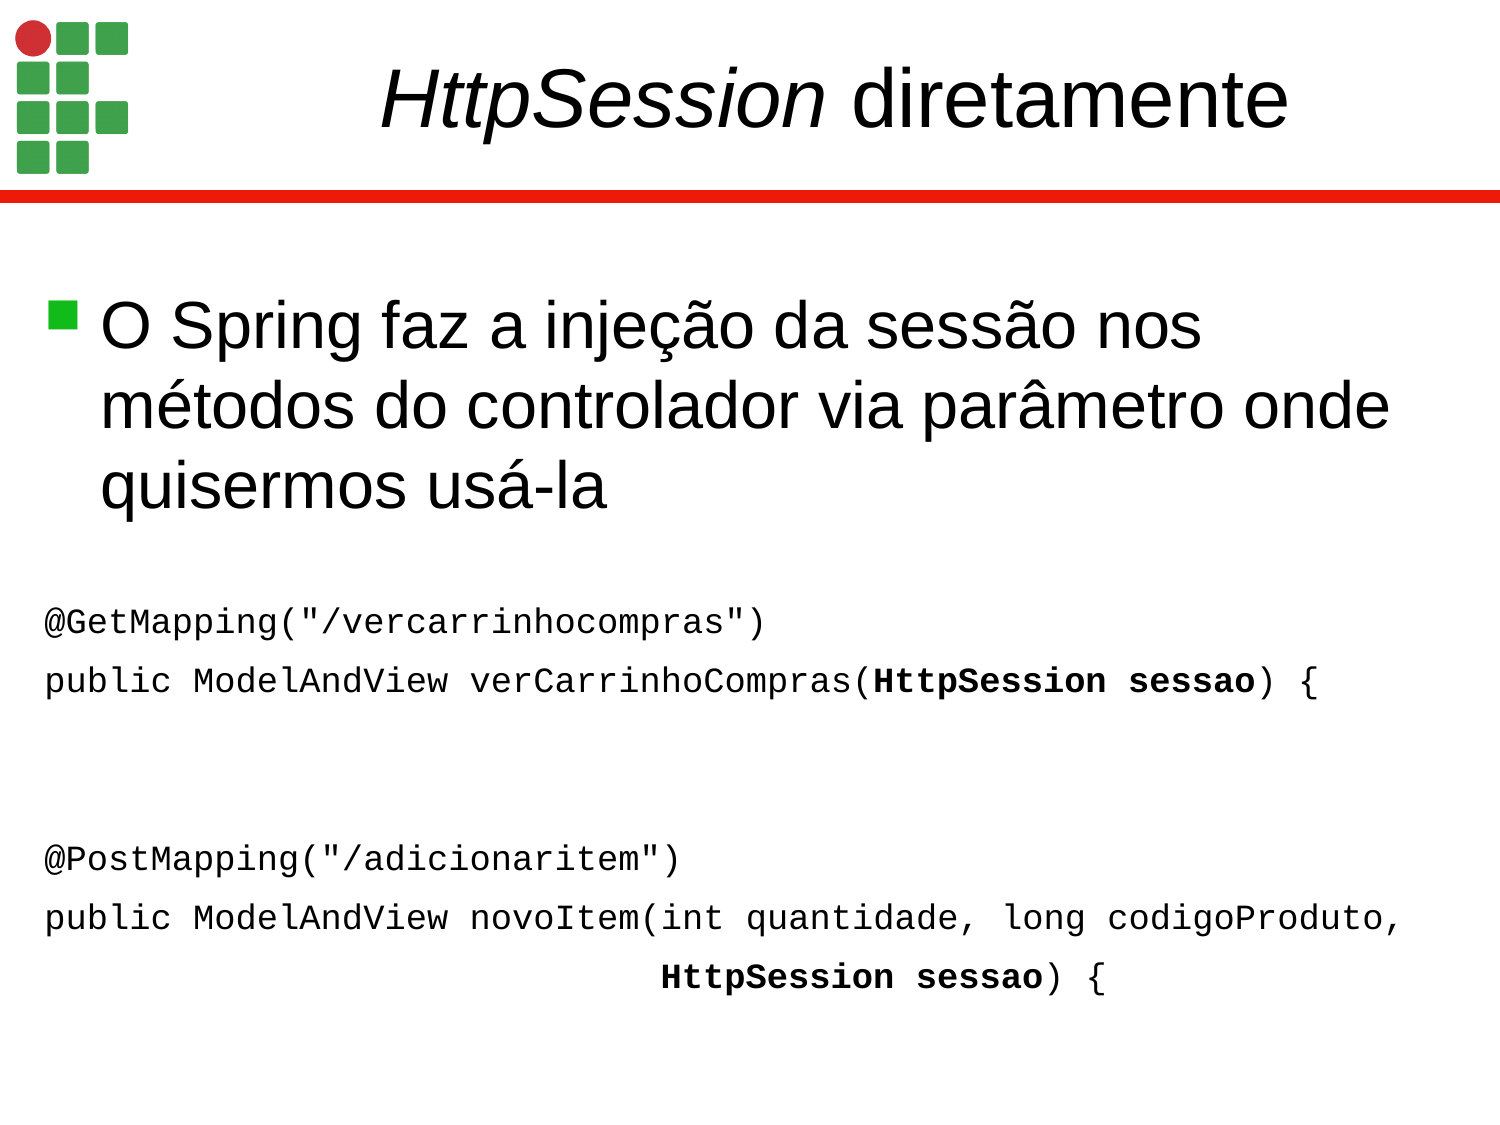

# HttpSession diretamente
O Spring faz a injeção da sessão nos métodos do controlador via parâmetro onde quisermos usá-la
@GetMapping("/vercarrinhocompras")
public ModelAndView verCarrinhoCompras(HttpSession sessao) {
@PostMapping("/adicionaritem")
public ModelAndView novoItem(int quantidade, long codigoProduto,
 HttpSession sessao) {